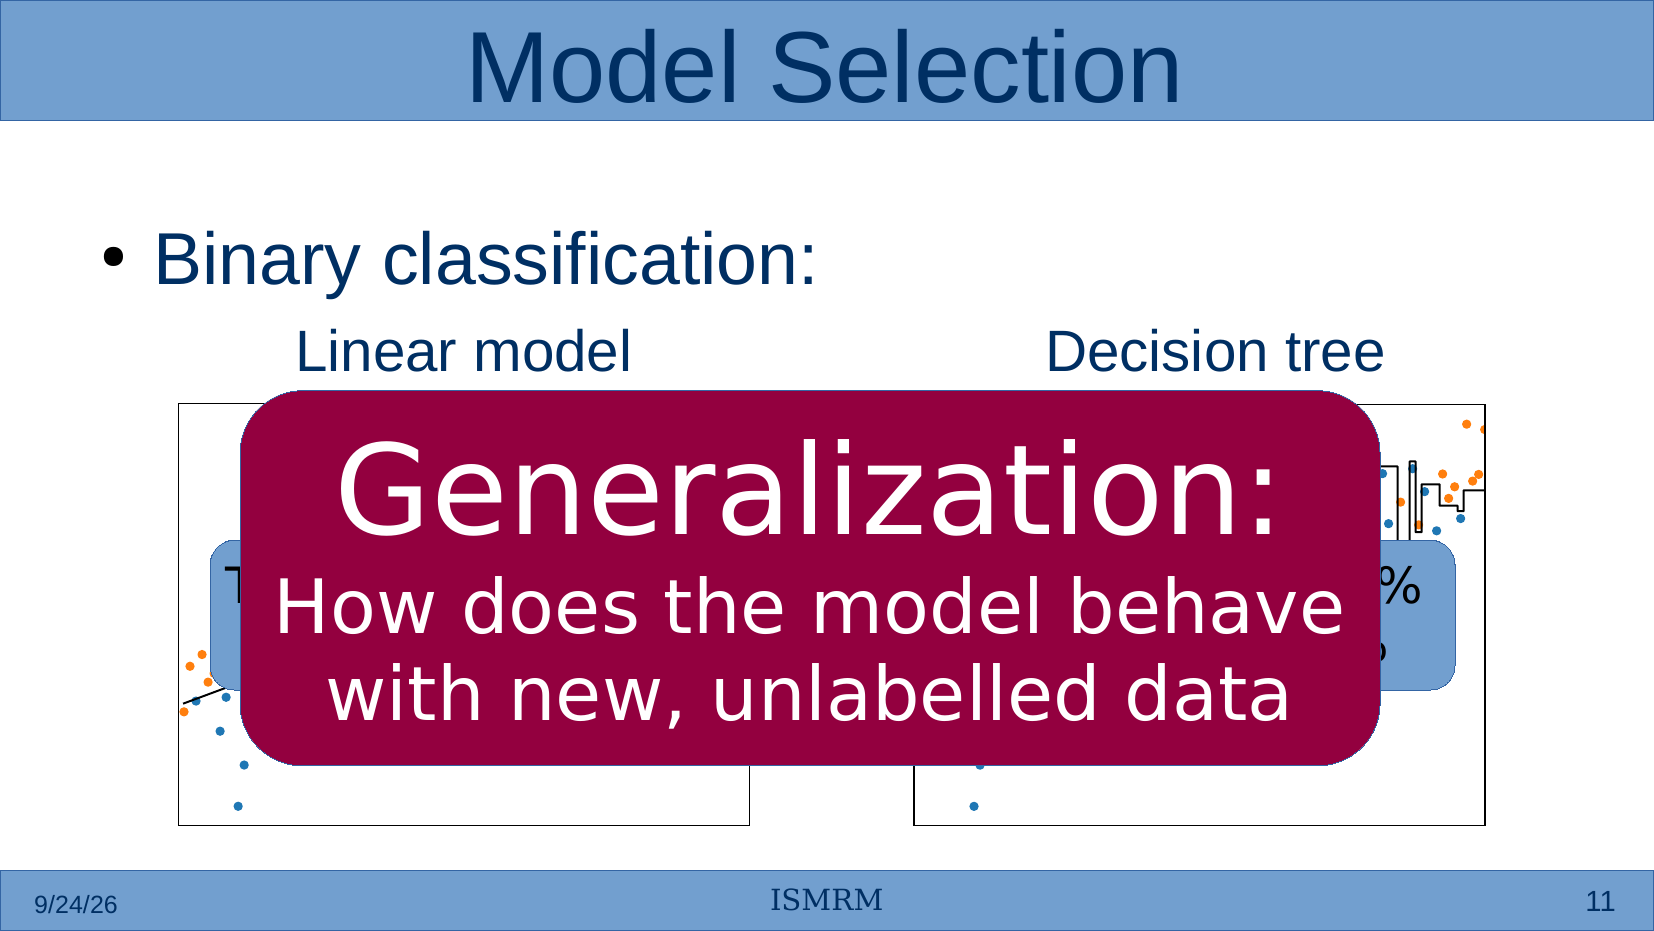

# Model Selection
Binary classification:
Linear model						Decision tree
Generalization:
How does the model behave
with new, unlabelled data
Training Error: 10%
Test Error: 10%
Training Error: 0%
Test Error: 40%
11